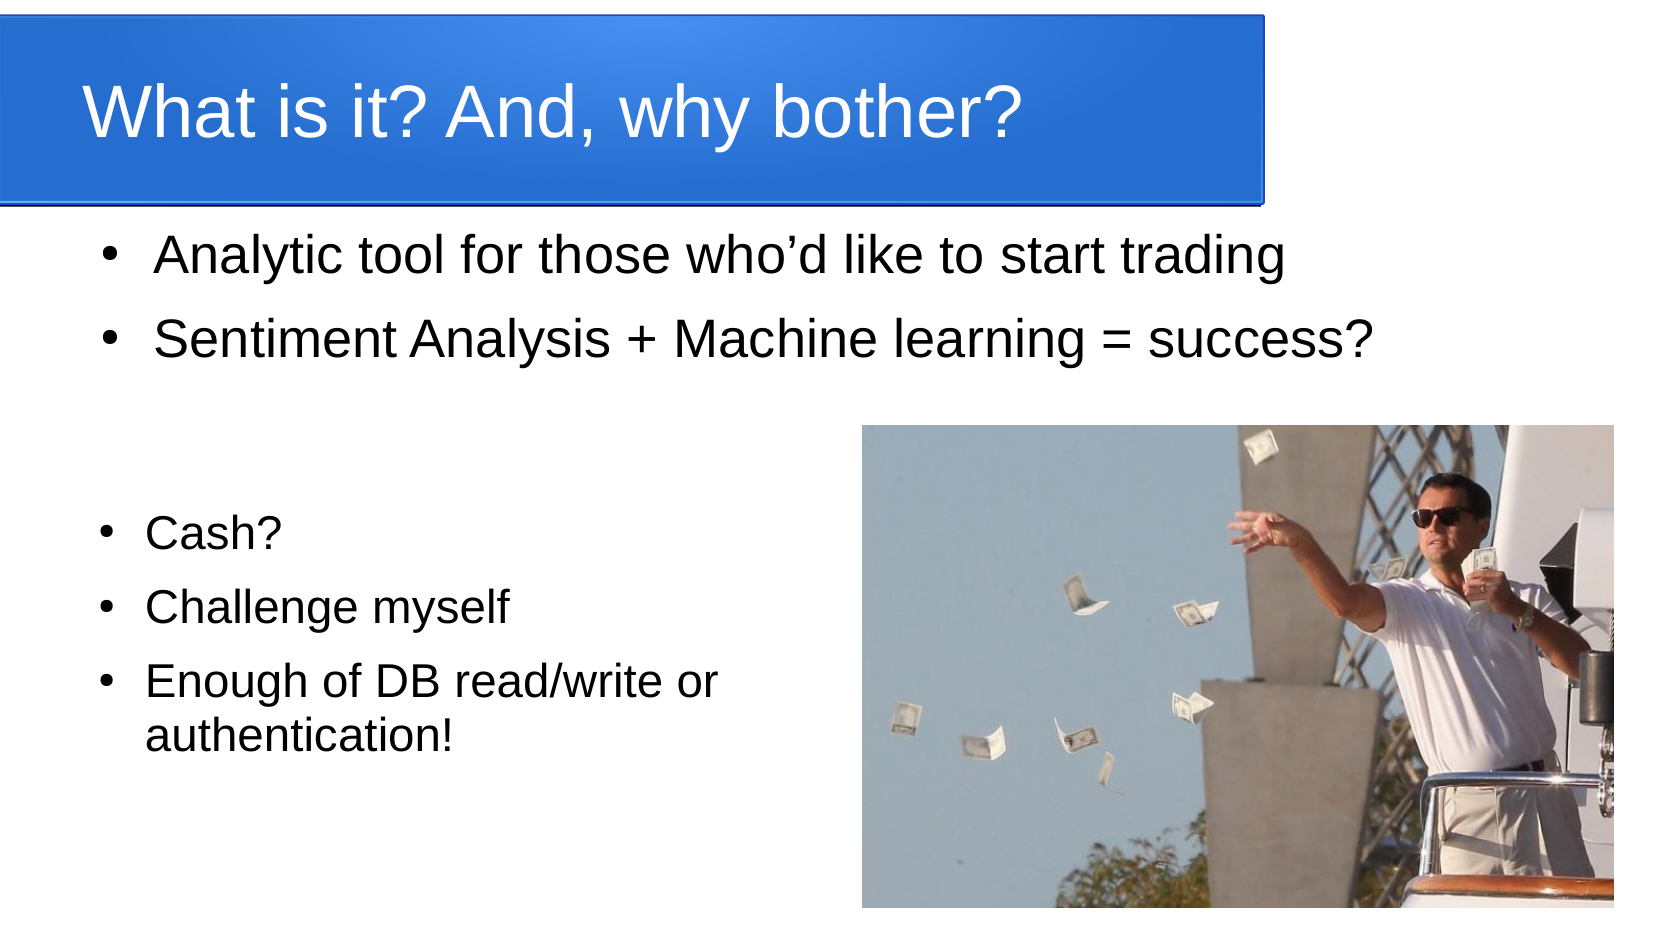

# What is it? And, why bother?
Analytic tool for those who’d like to start trading
Sentiment Analysis + Machine learning = success?
Cash?
Challenge myself
Enough of DB read/write or authentication!